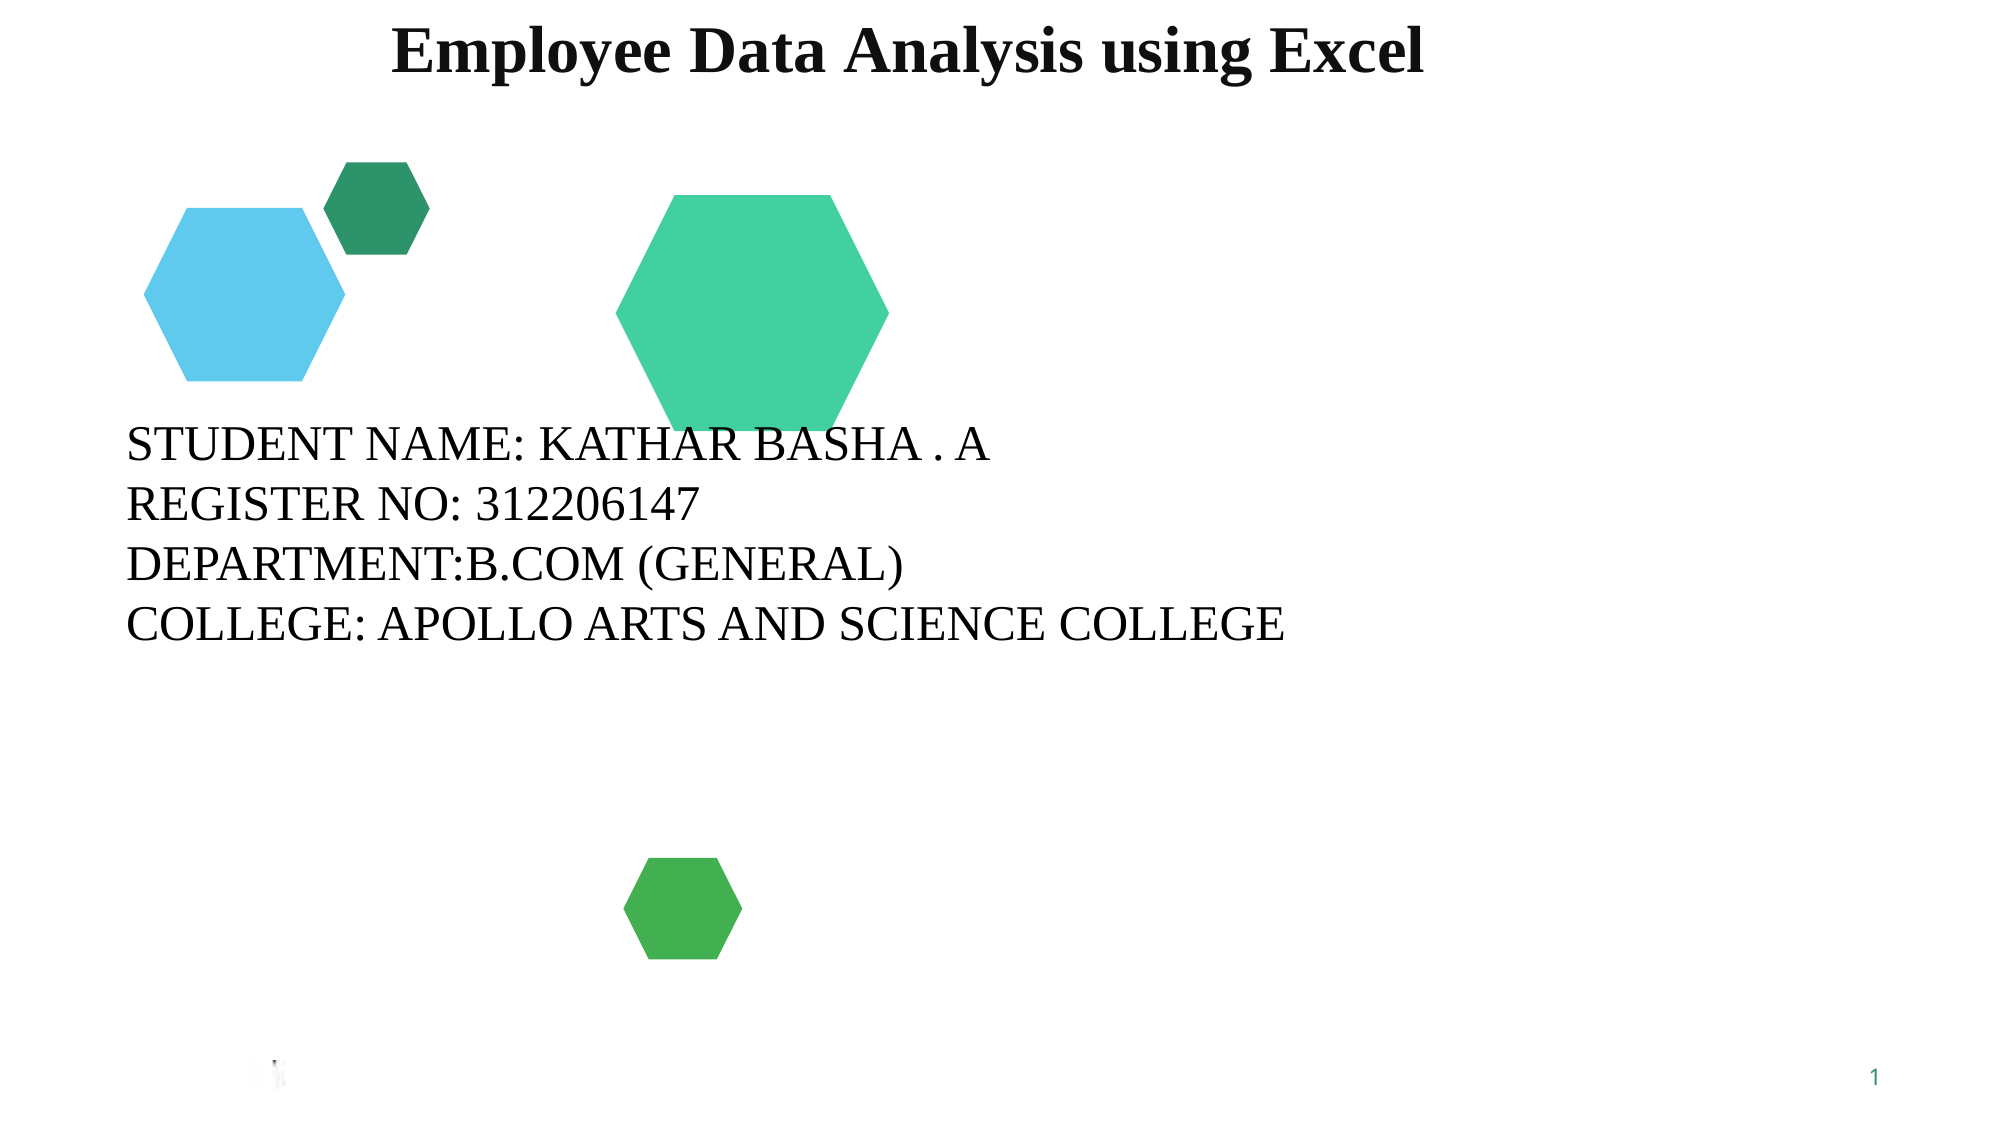

# Employee Data Analysis using Excel
STUDENT NAME: KATHAR BASHA . A
REGISTER NO: 312206147
DEPARTMENT:B.COM (GENERAL)
COLLEGE: APOLLO ARTS AND SCIENCE COLLEGE